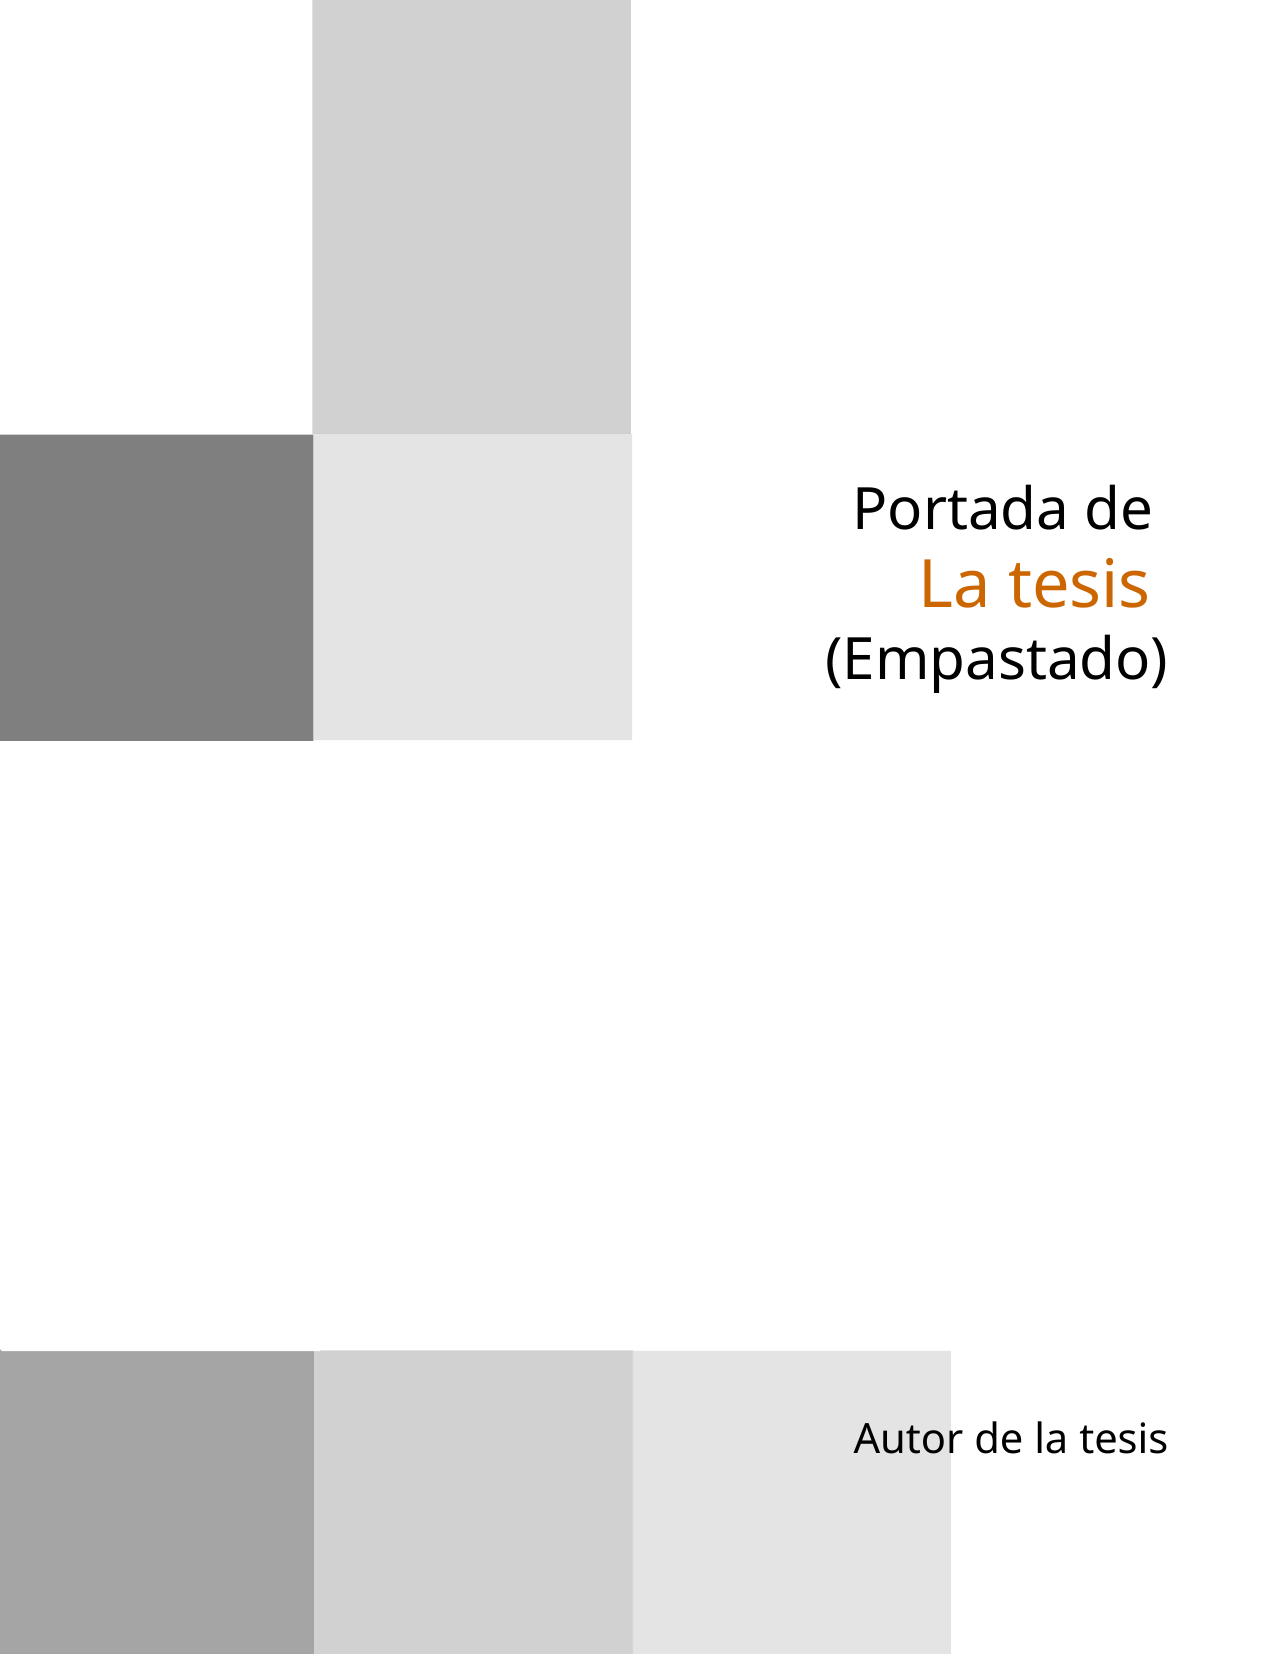

Portada de
La tesis
(Empastado)
Autor de la tesis